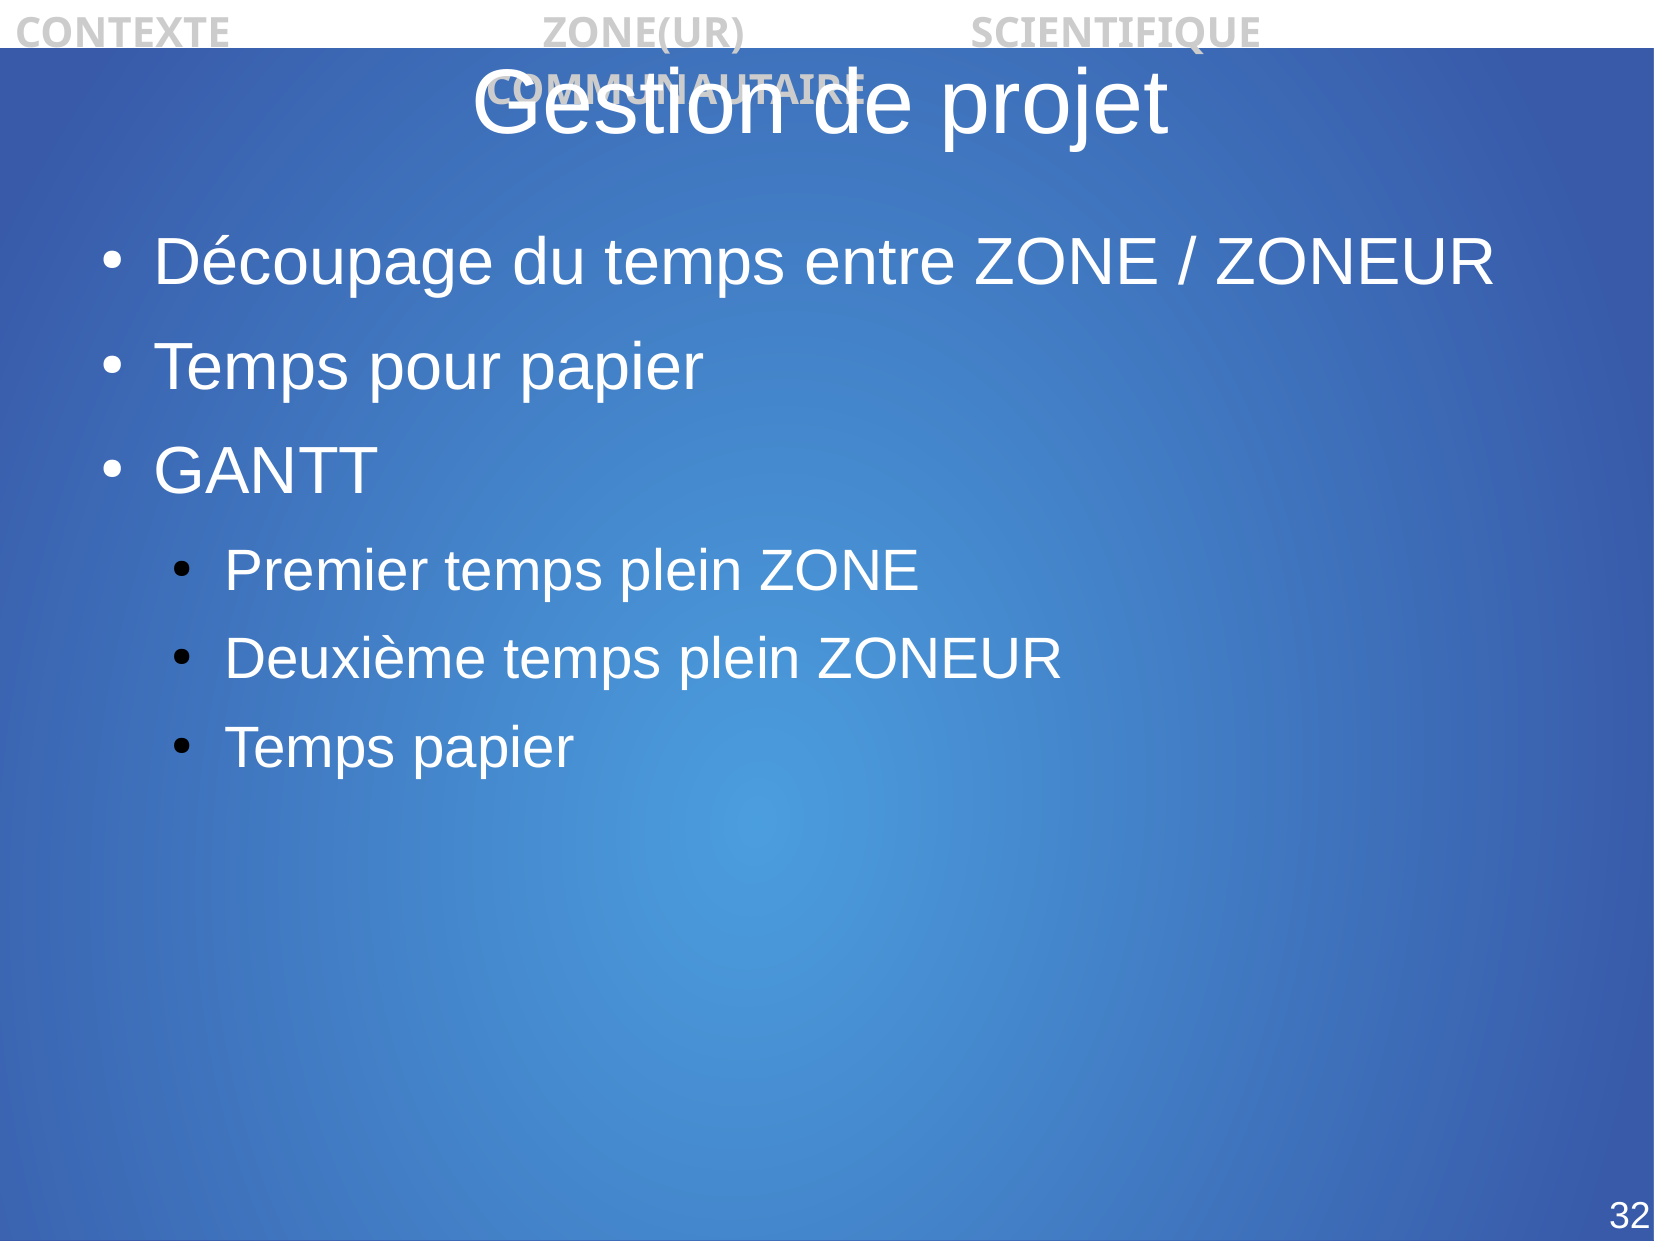

# Gestion de projet
Découpage du temps entre ZONE / ZONEUR
Temps pour papier
GANTT
Premier temps plein ZONE
Deuxième temps plein ZONEUR
Temps papier